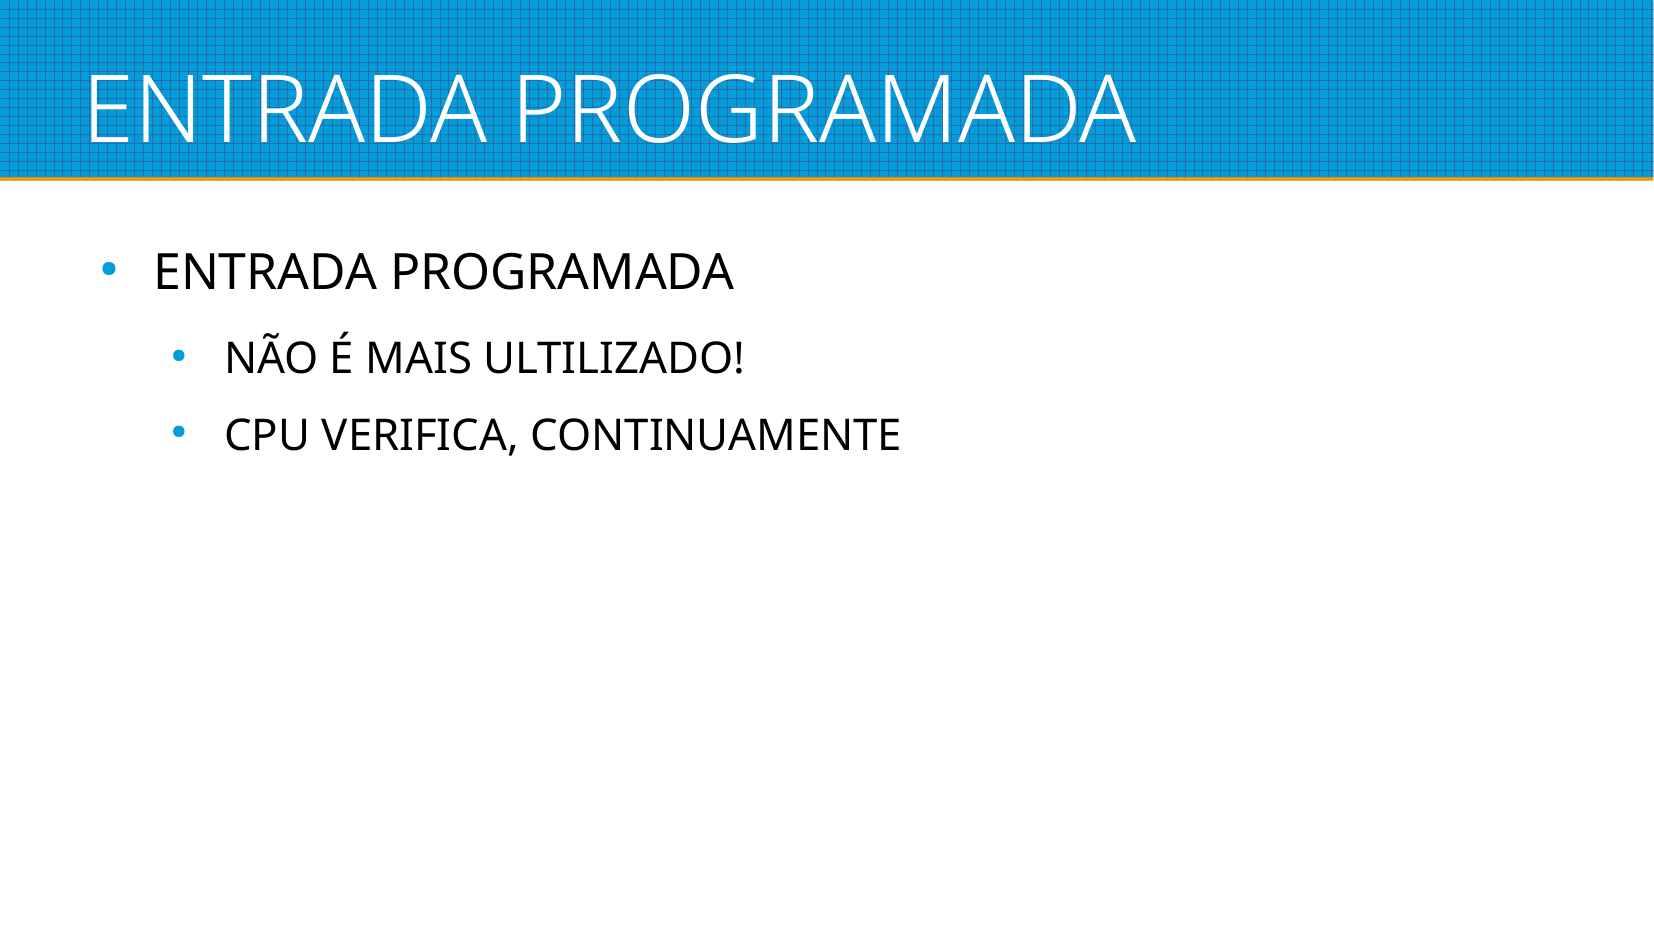

# ENTRADA PROGRAMADA
ENTRADA PROGRAMADA
NÃO É MAIS ULTILIZADO!
CPU VERIFICA, CONTINUAMENTE